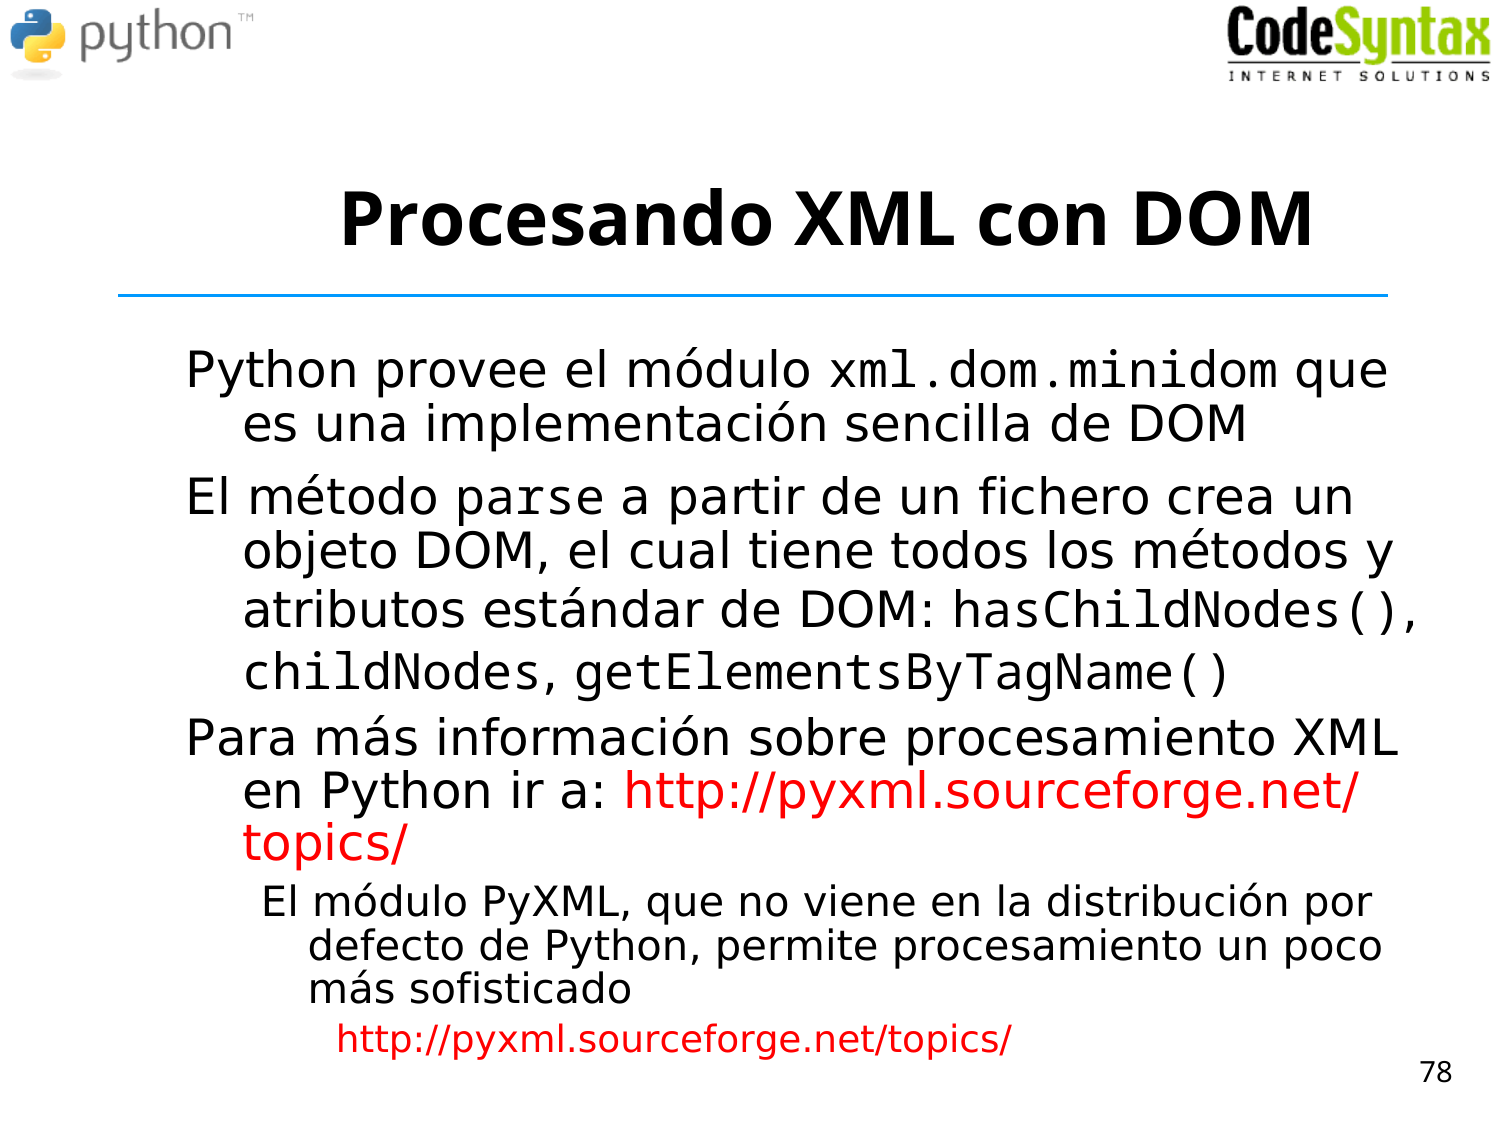

# Procesando XML con DOM
Python provee el módulo xml.dom.minidom que es una implementación sencilla de DOM
El método parse a partir de un fichero crea un objeto DOM, el cual tiene todos los métodos y atributos estándar de DOM: hasChildNodes(), childNodes, getElementsByTagName()
Para más información sobre procesamiento XML en Python ir a: http://pyxml.sourceforge.net/topics/
El módulo PyXML, que no viene en la distribución por defecto de Python, permite procesamiento un poco más sofisticado
http://pyxml.sourceforge.net/topics/
78